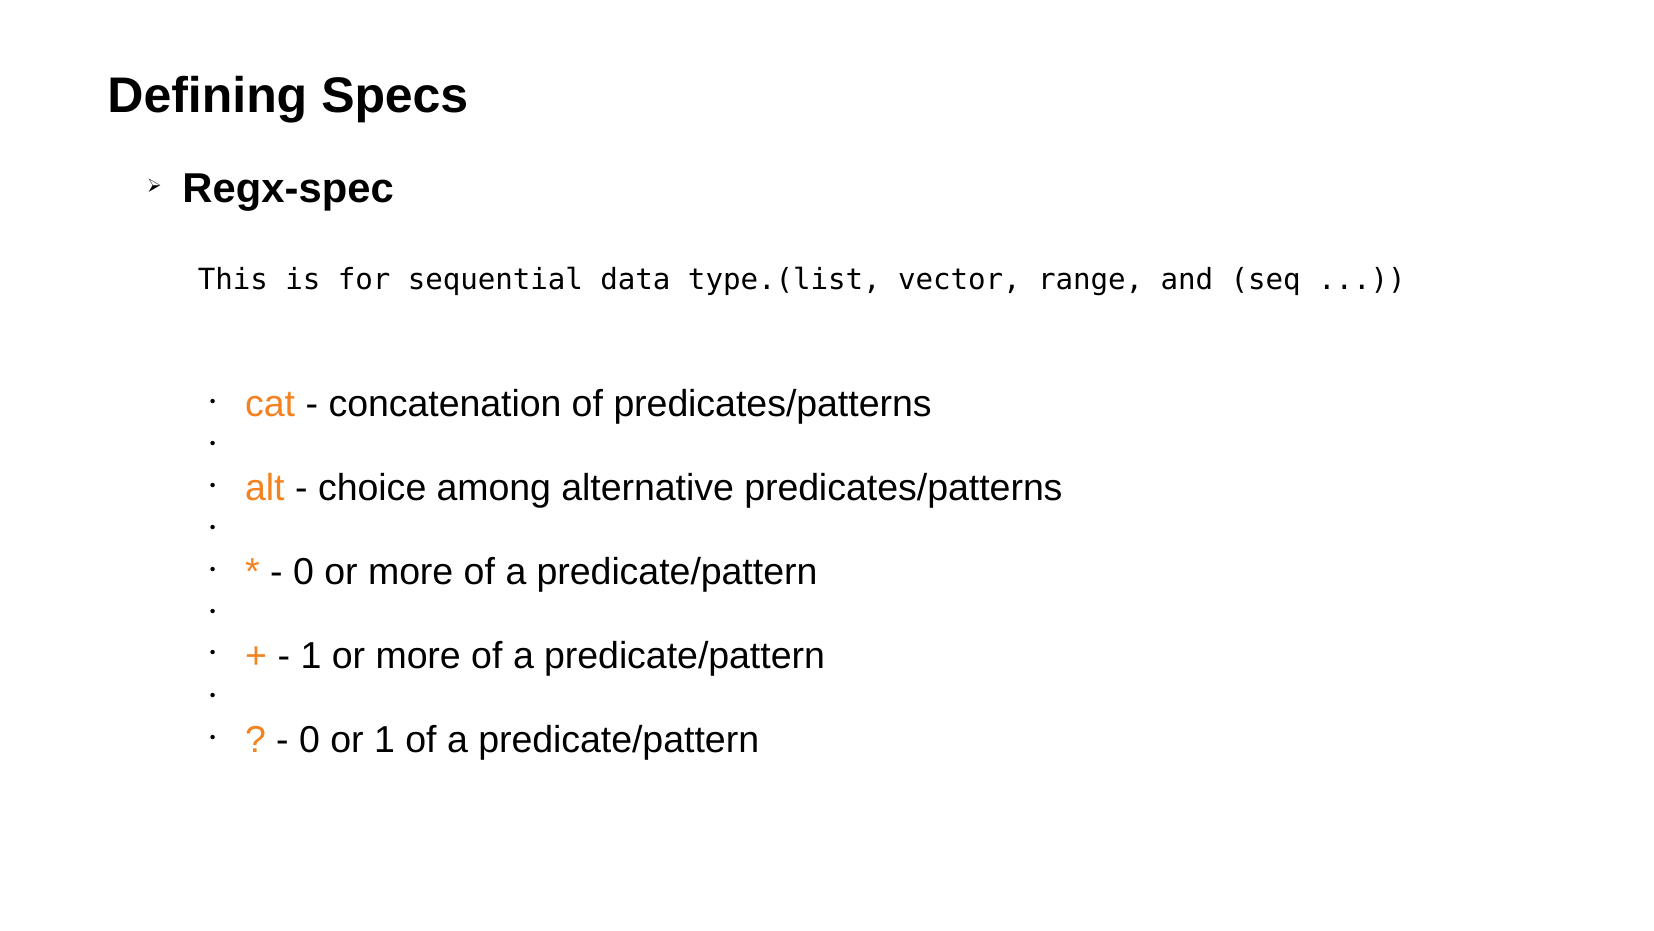

Defining Specs
Regx-spec
This is for sequential data type.(list, vector, range, and (seq ...))
cat - concatenation of predicates/patterns
alt - choice among alternative predicates/patterns
* - 0 or more of a predicate/pattern
+ - 1 or more of a predicate/pattern
? - 0 or 1 of a predicate/pattern